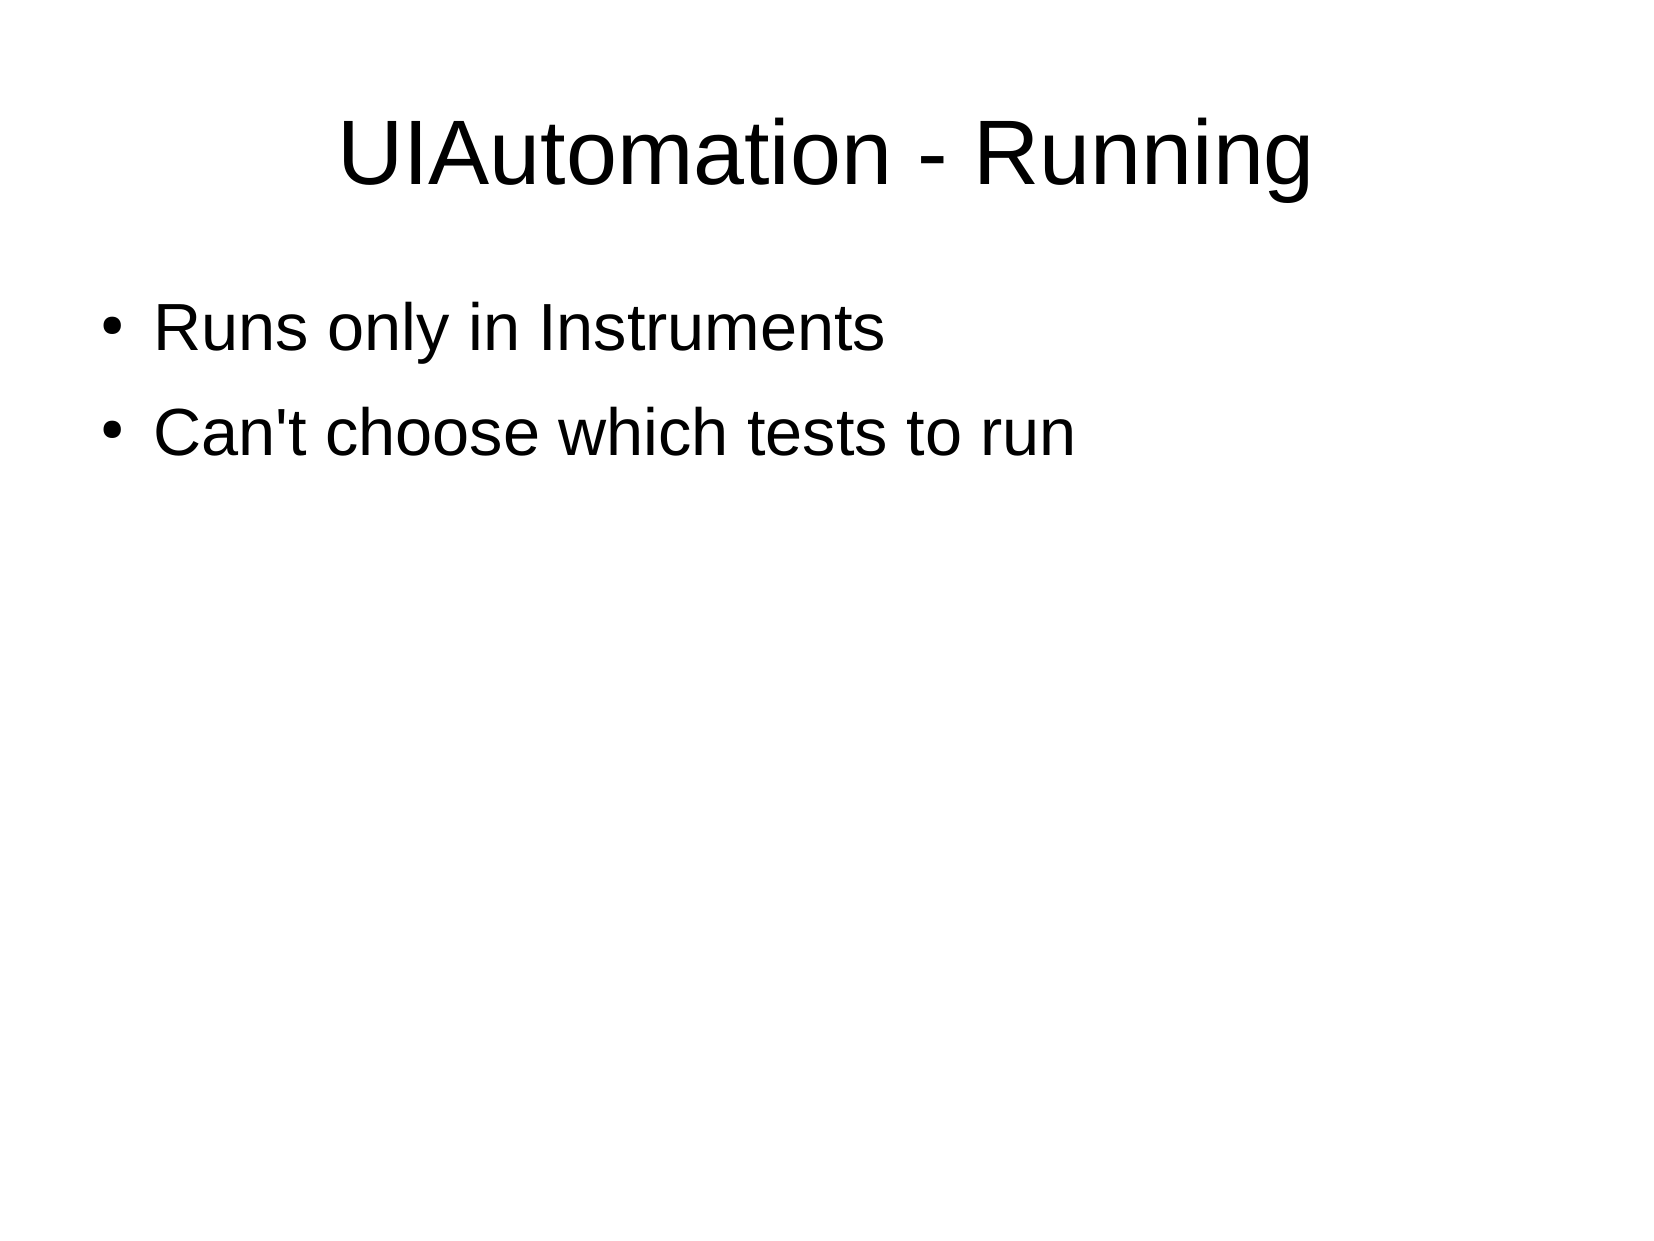

# UIAutomation - Running
Runs only in Instruments
Can't choose which tests to run